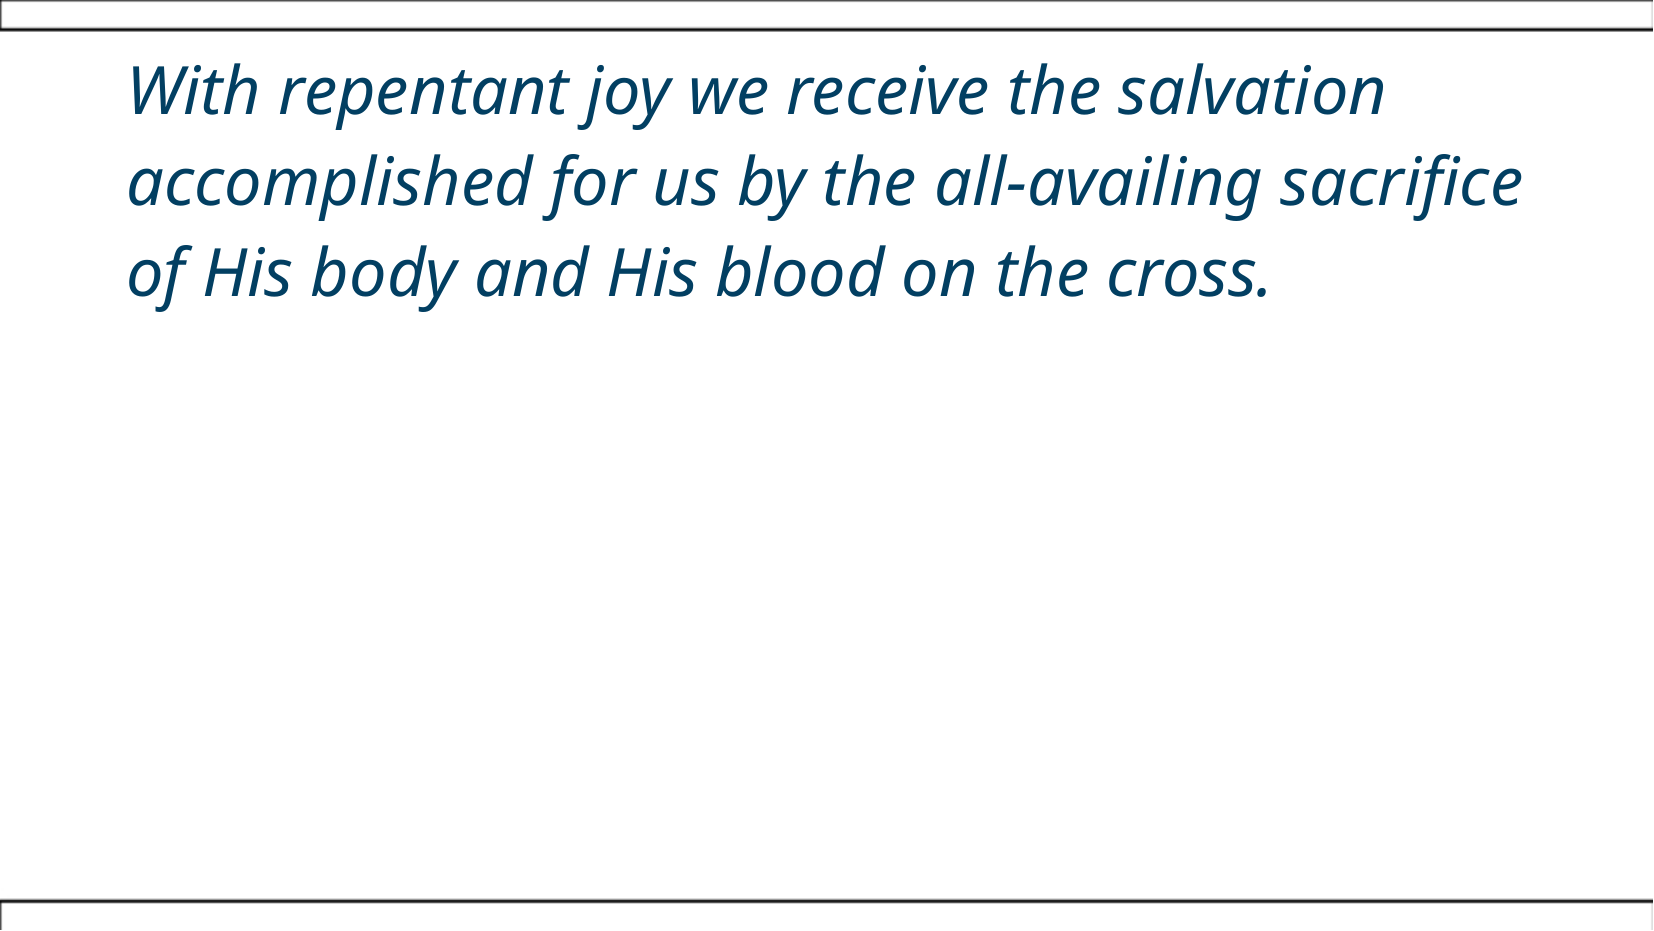

With repentant joy we receive the salvation
 accomplished for us by the all-availing sacrifice
 of His body and His blood on the cross.